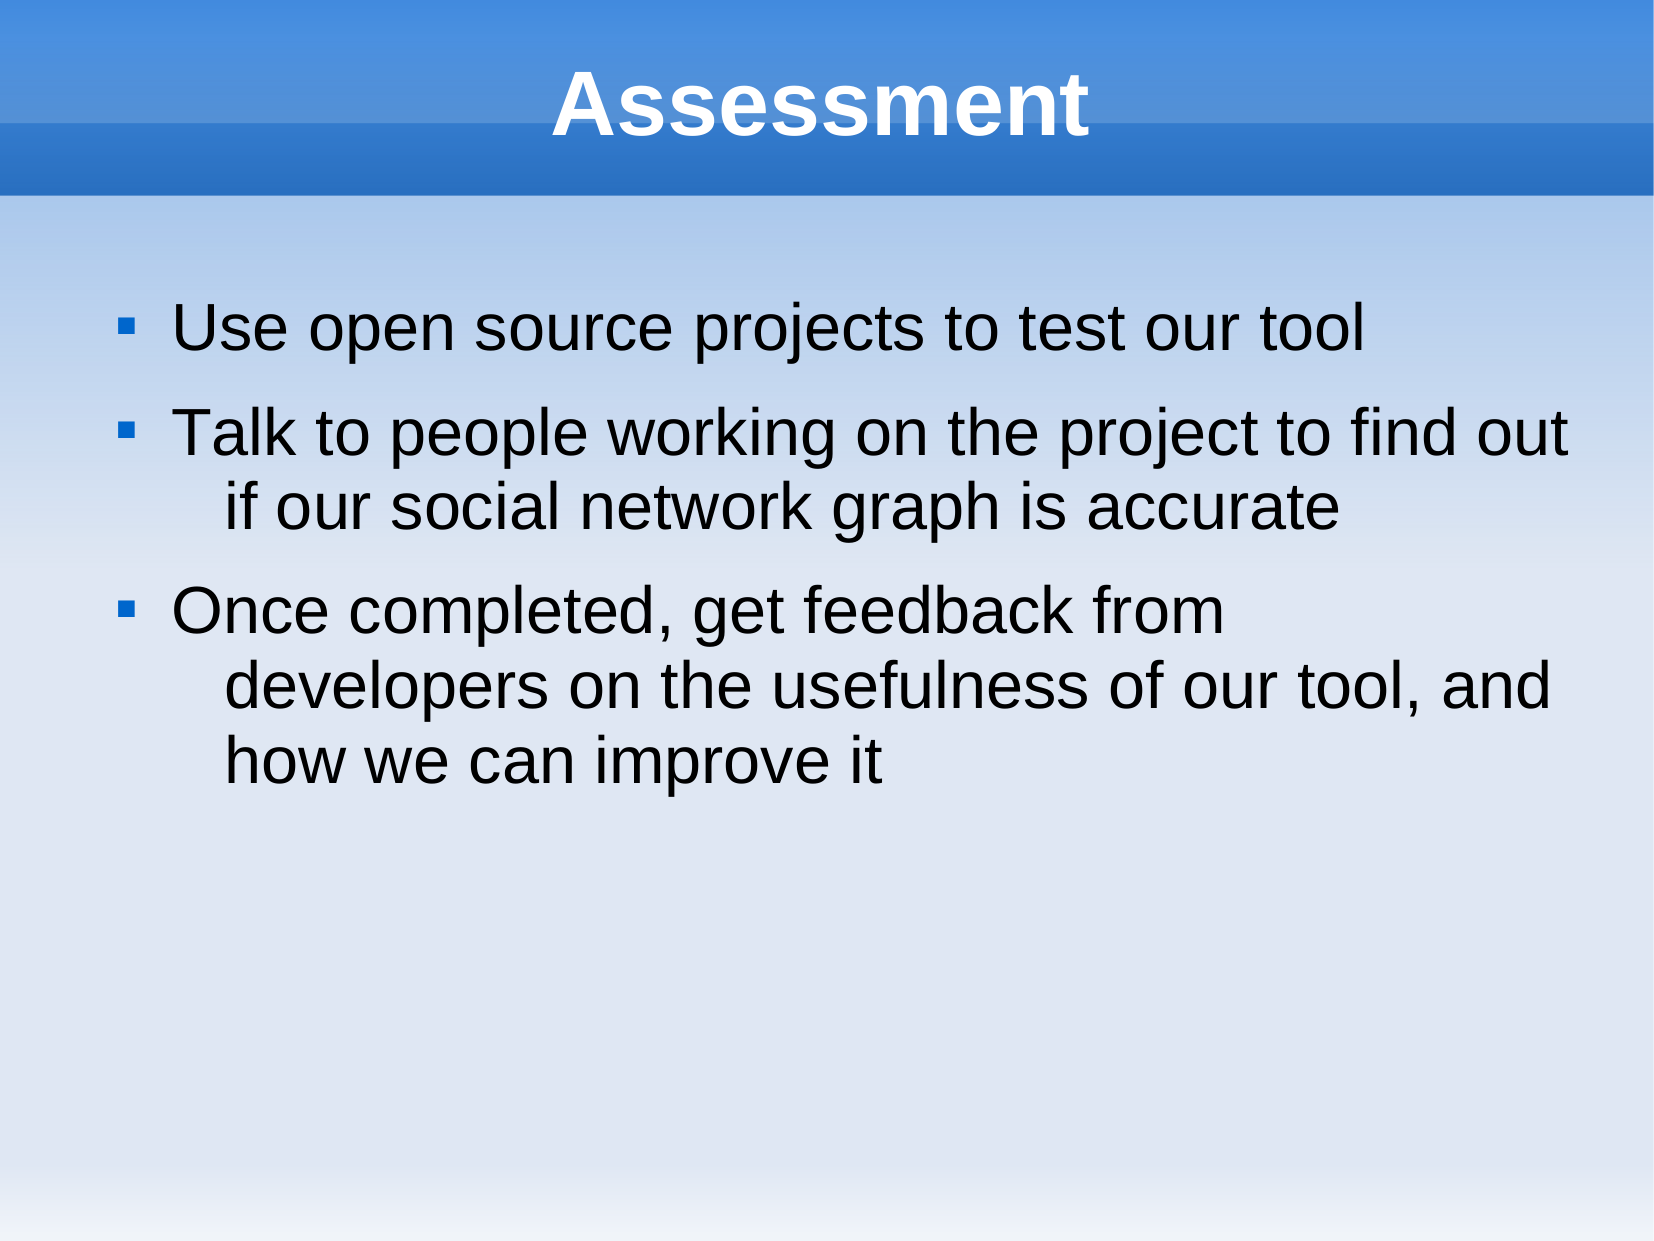

# Assessment
Use open source projects to test our tool
Talk to people working on the project to find out if our social network graph is accurate
Once completed, get feedback from developers on the usefulness of our tool, and how we can improve it